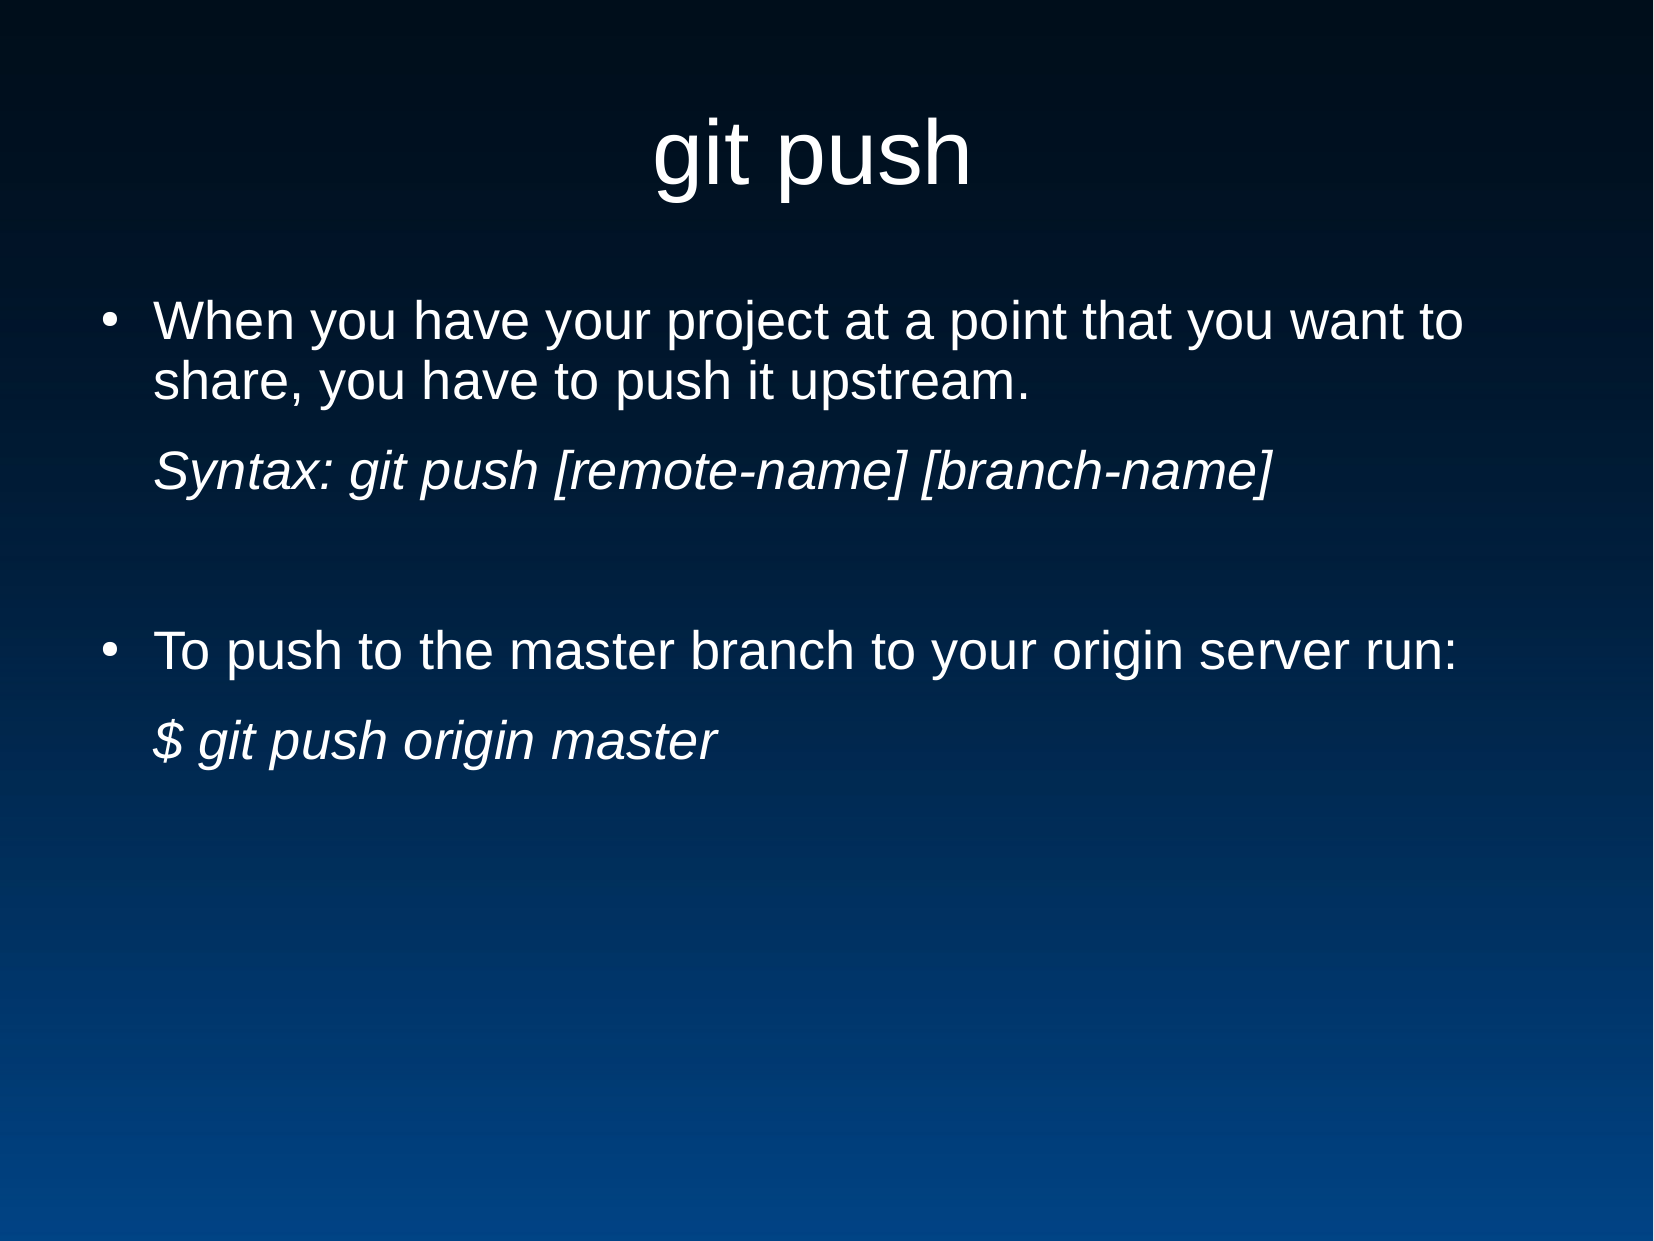

# git push
When you have your project at a point that you want to share, you have to push it upstream.
Syntax: git push [remote-name] [branch-name]
To push to the master branch to your origin server run:
$ git push origin master